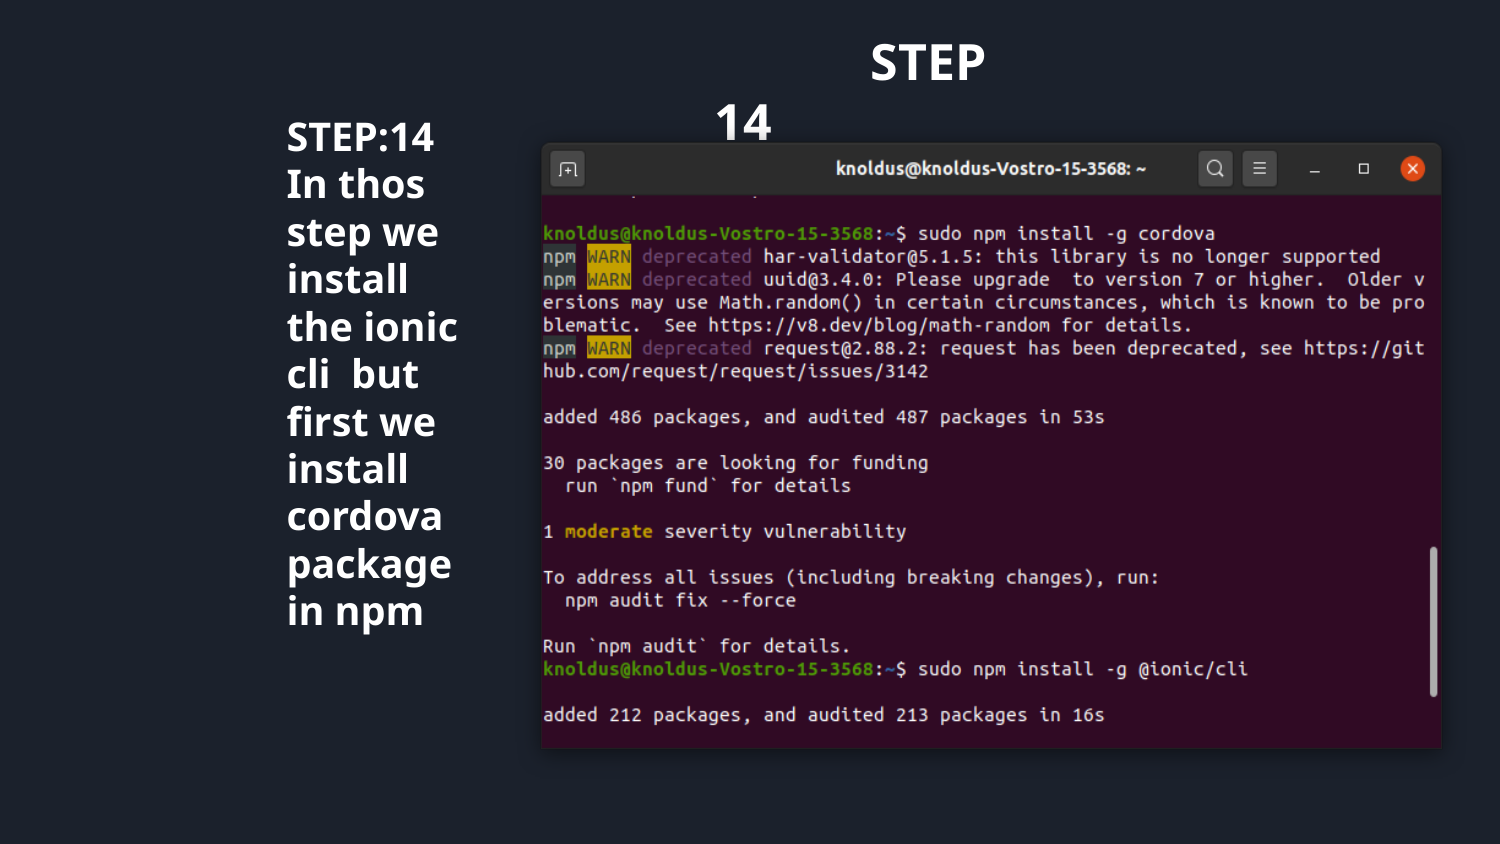

STEP 14
STEP:14
In thos step we install the ionic cli but first we install cordova package in npm